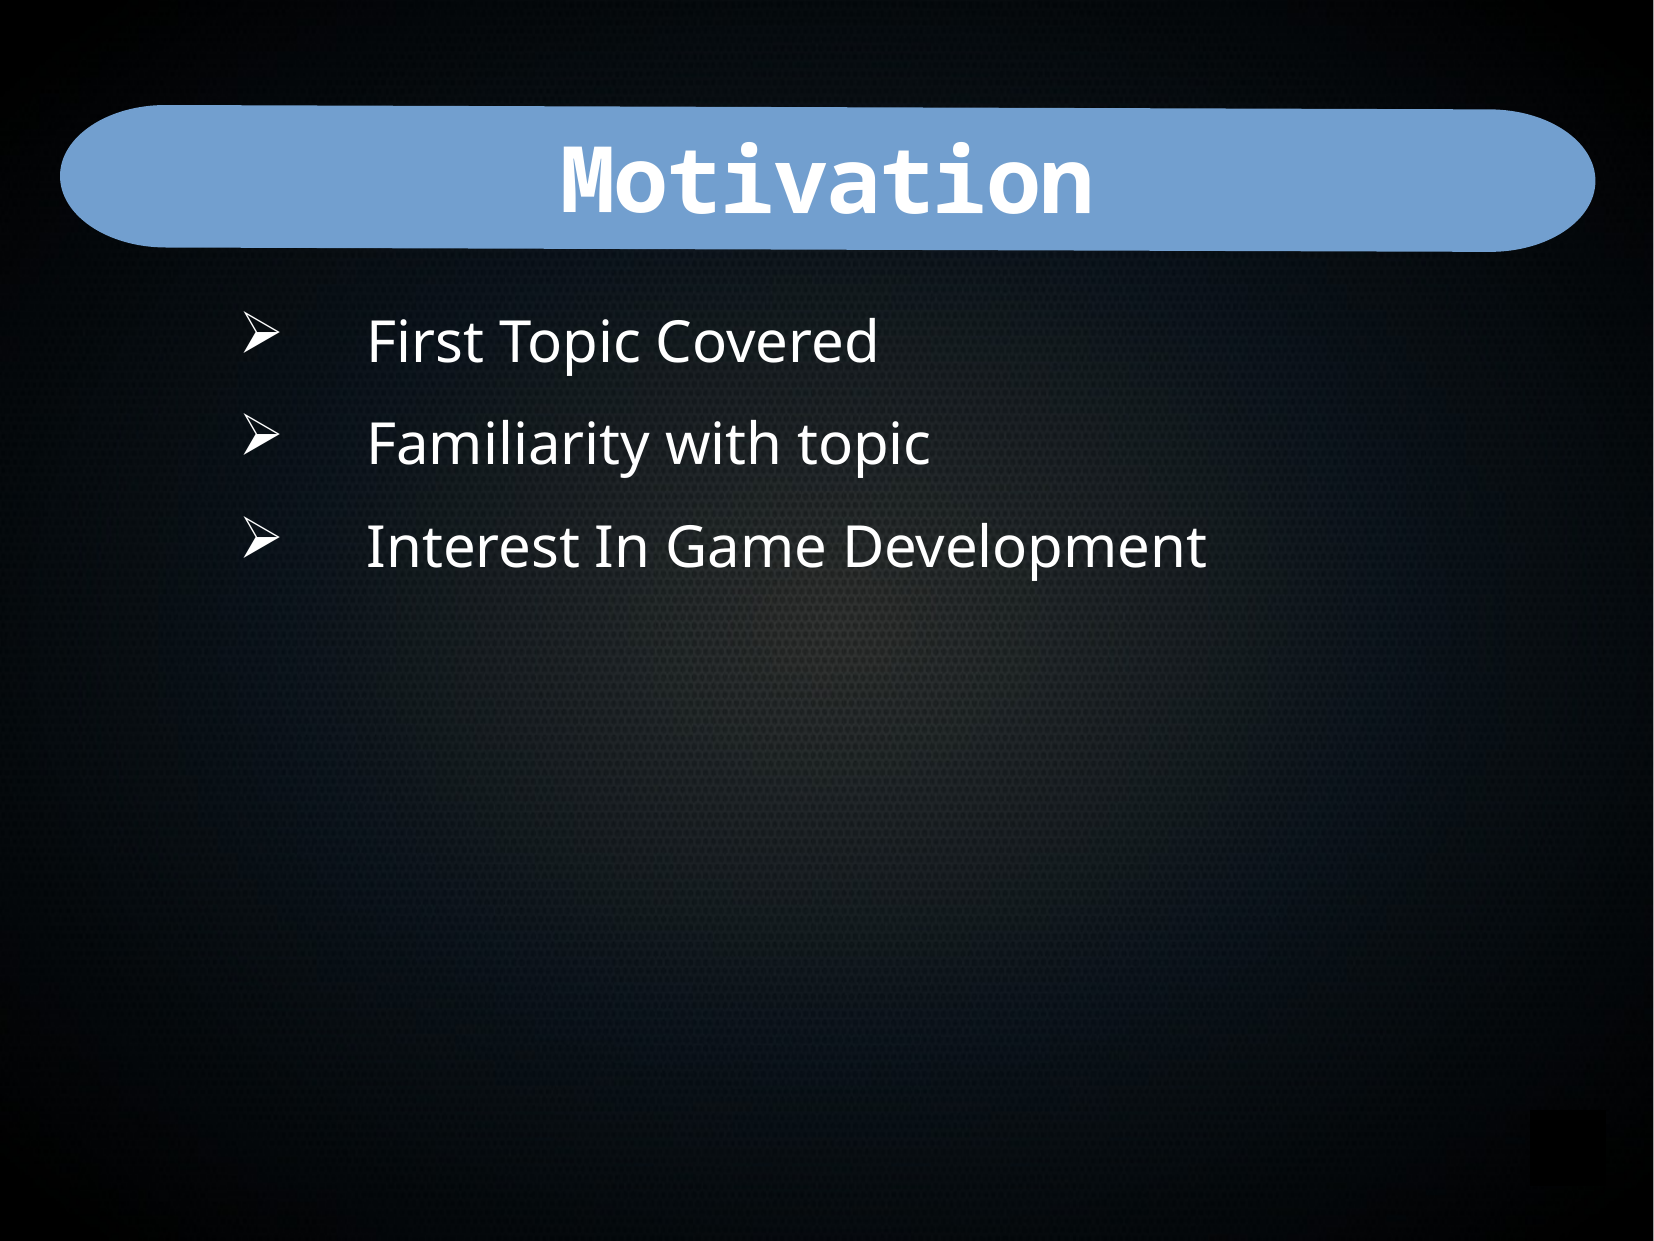

# Motivation
 	First Topic Covered
 	Familiarity with topic
 	Interest In Game Development
2